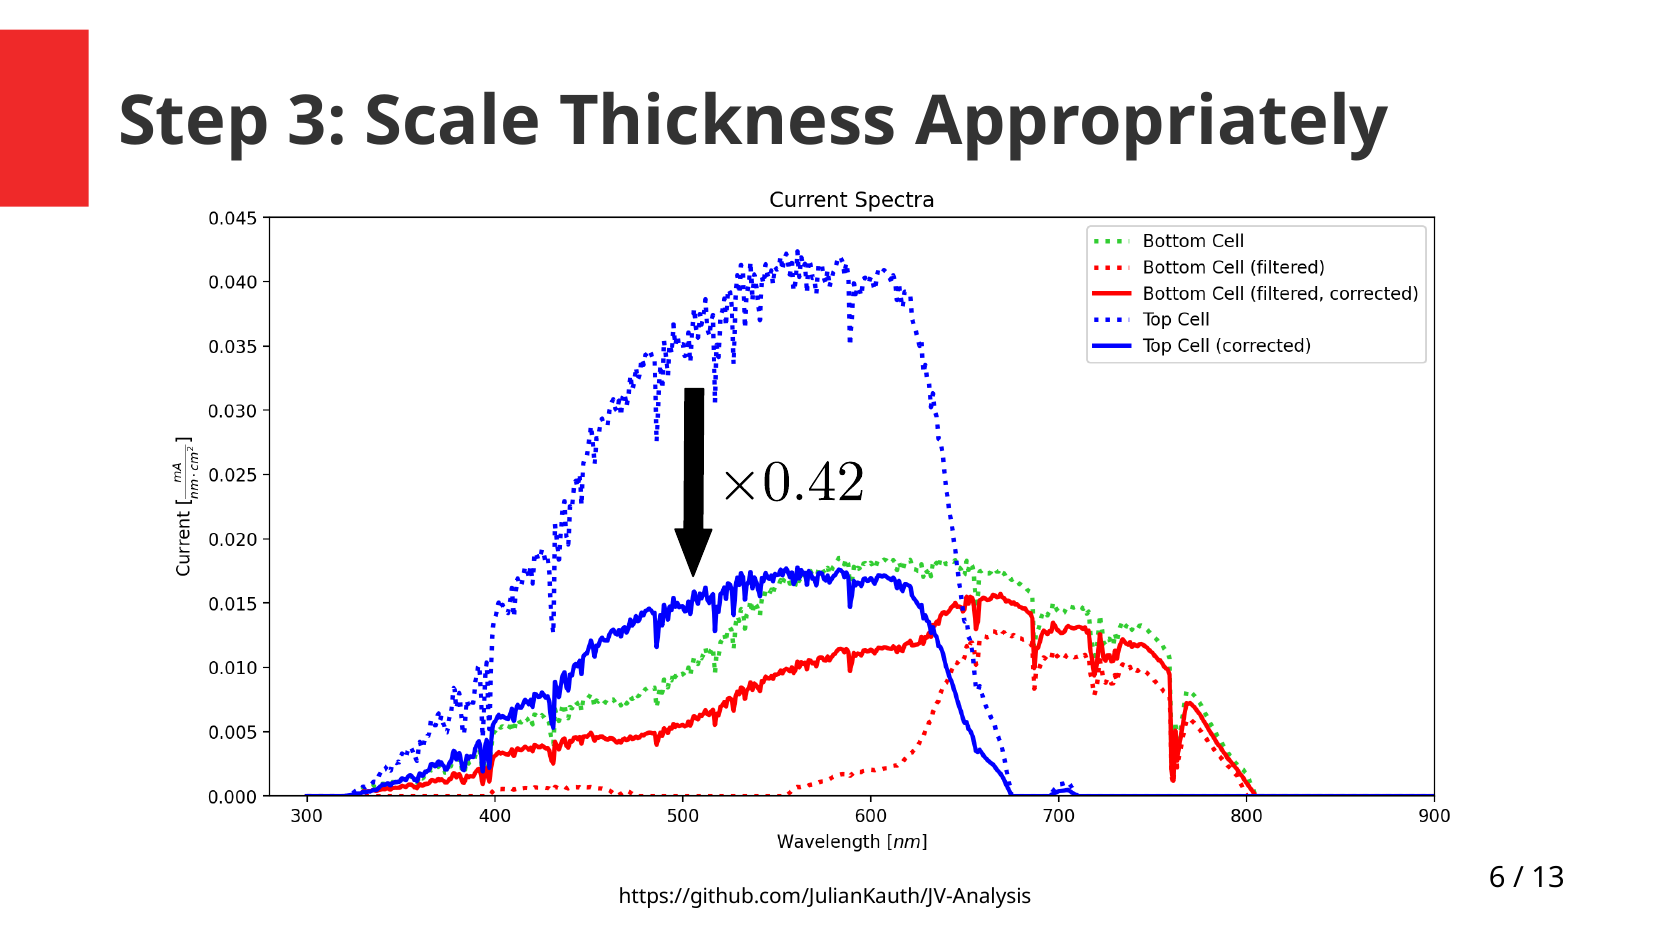

# Step 3: Scale Thickness Appropriately
6